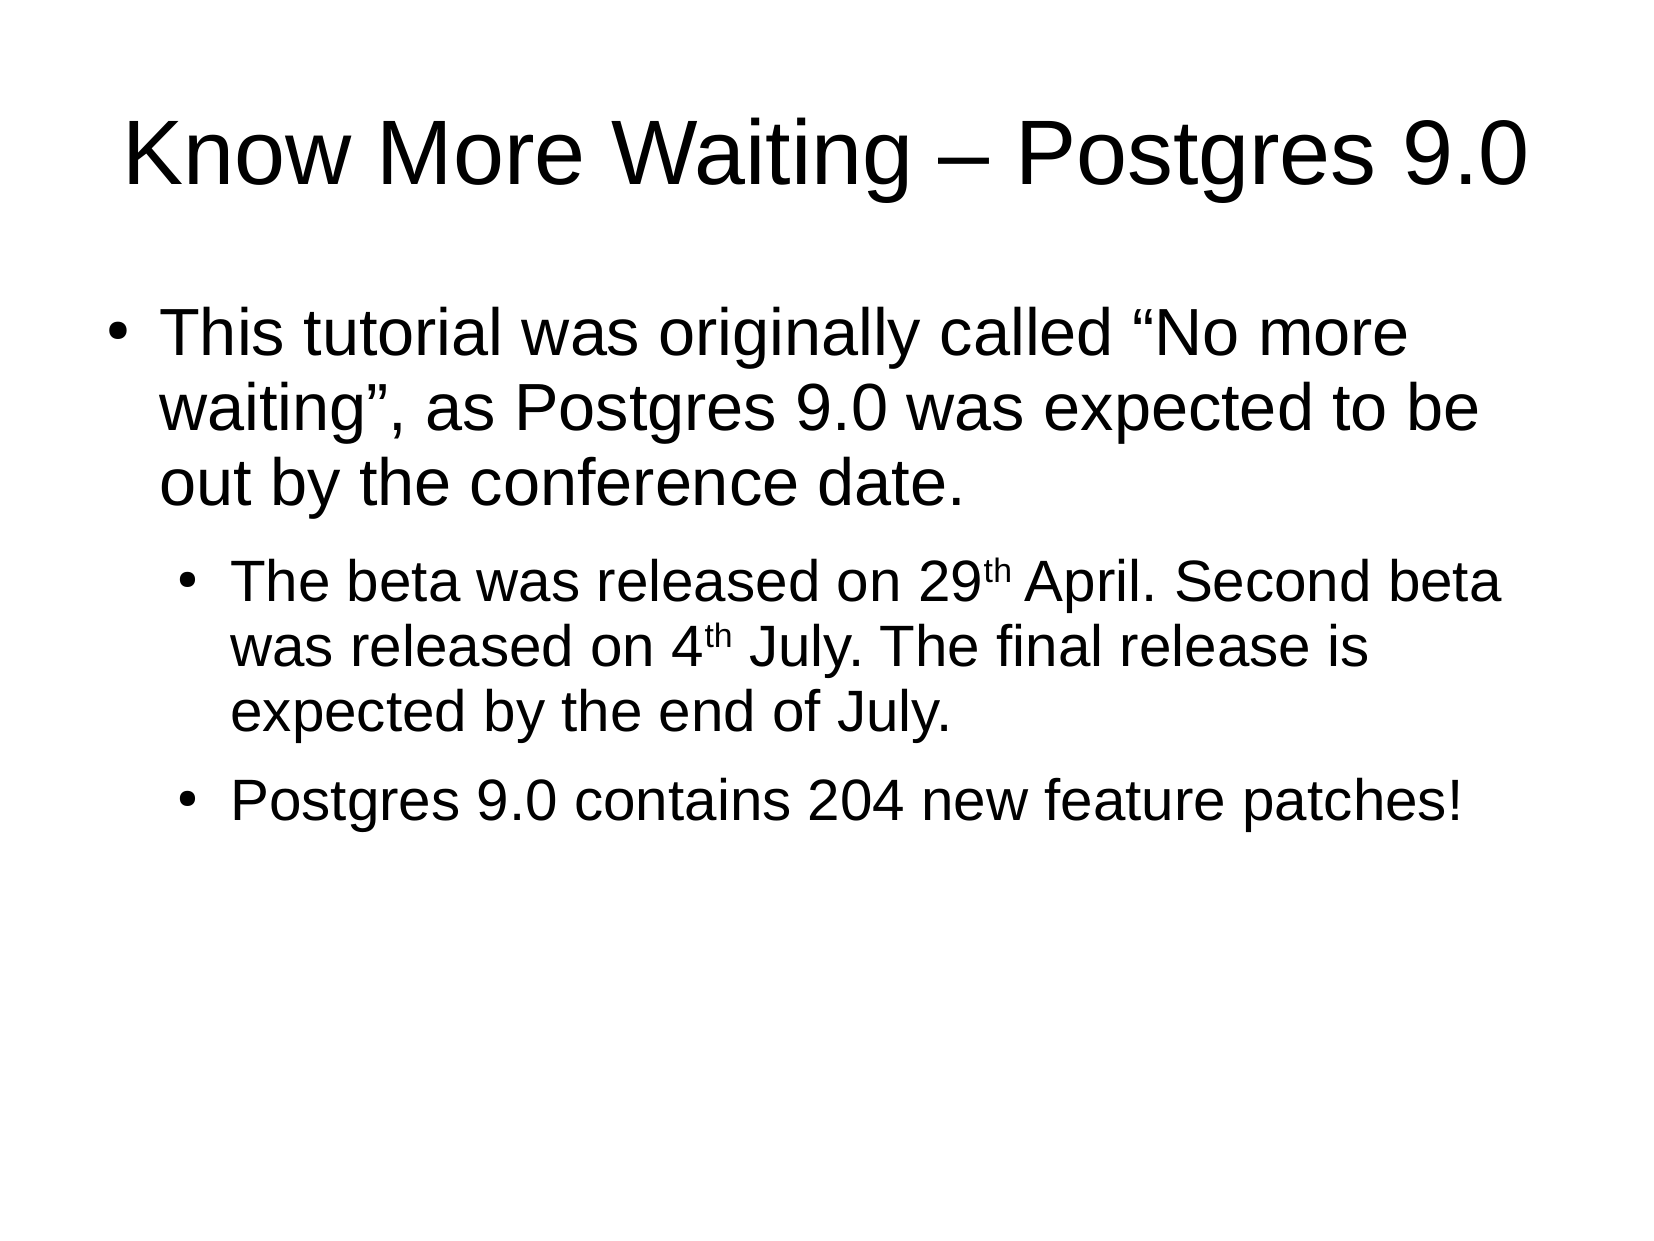

# Know More Waiting – Postgres 9.0
This tutorial was originally called “No more waiting”, as Postgres 9.0 was expected to be out by the conference date.
The beta was released on 29th April. Second beta was released on 4th July. The final release is expected by the end of July.
Postgres 9.0 contains 204 new feature patches!